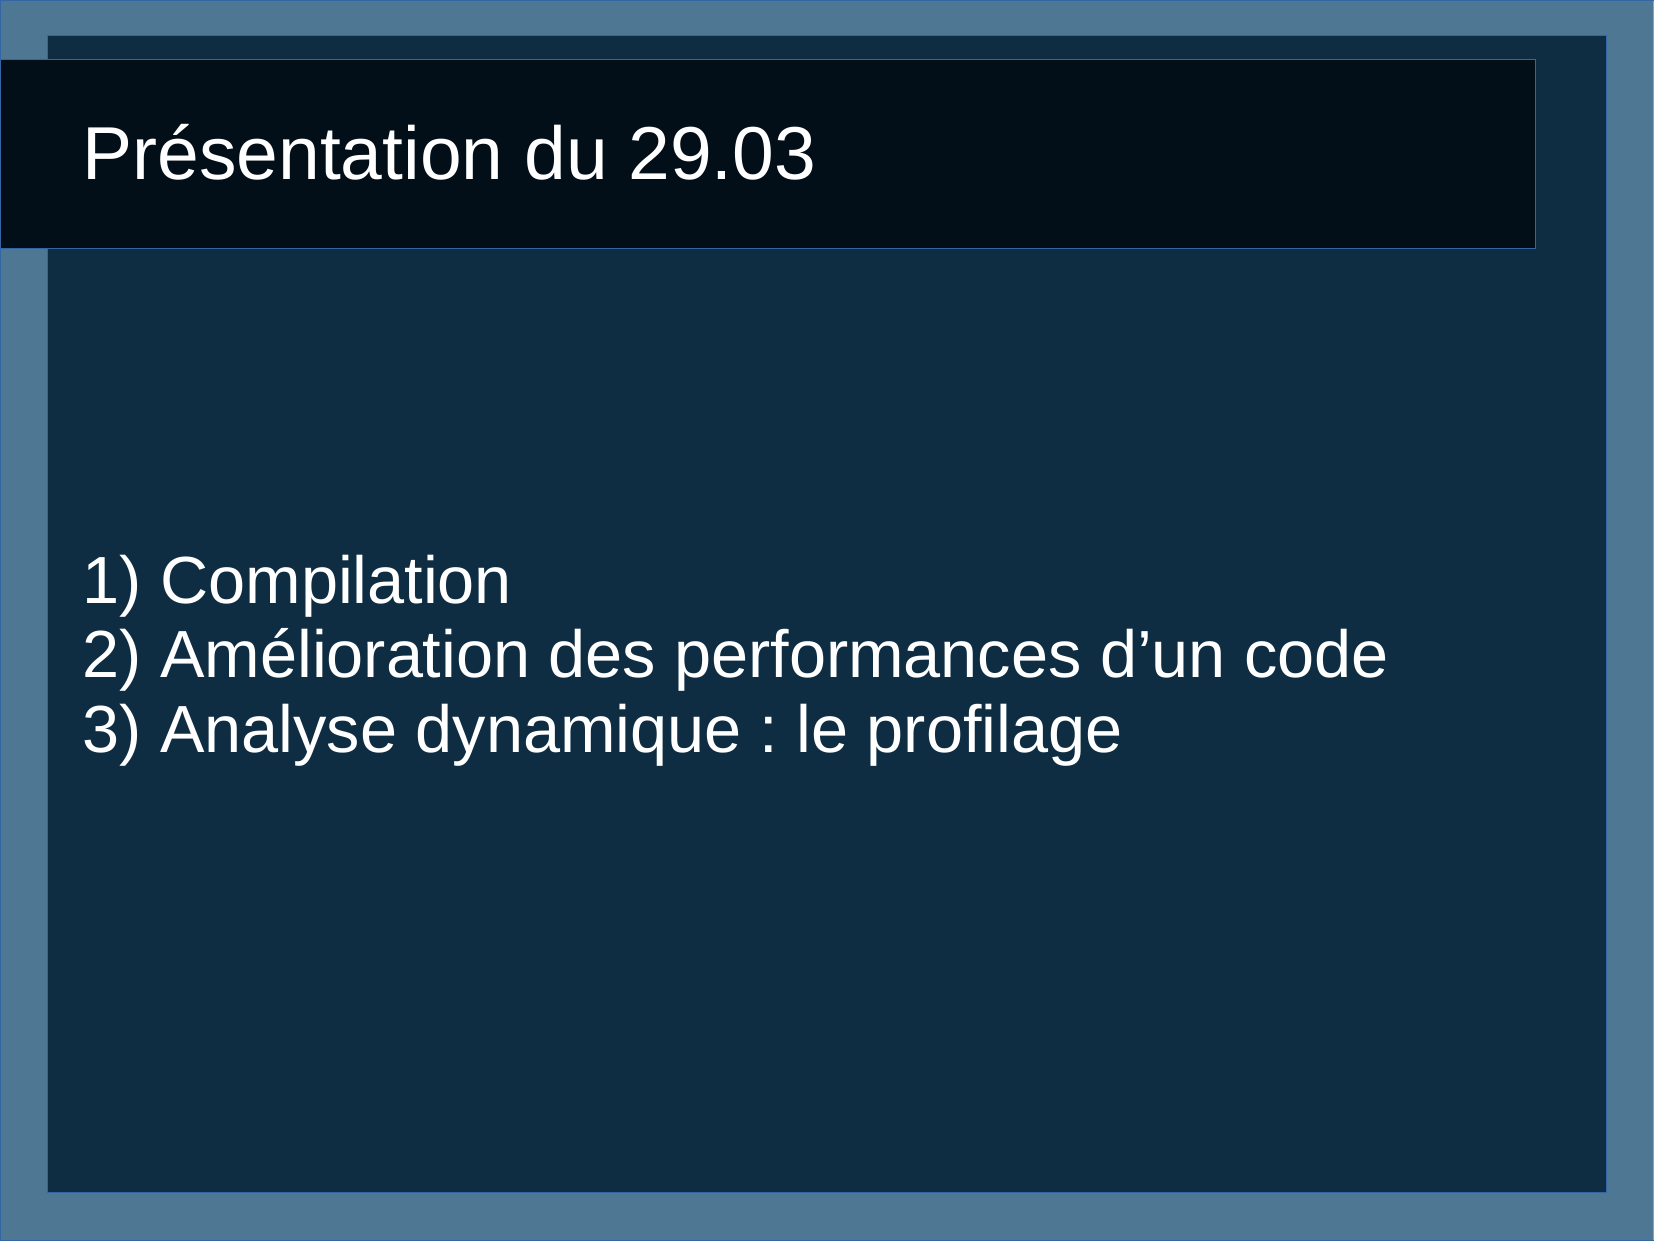

# Présentation du 29.03
 Compilation
 Amélioration des performances d’un code
 Analyse dynamique : le profilage